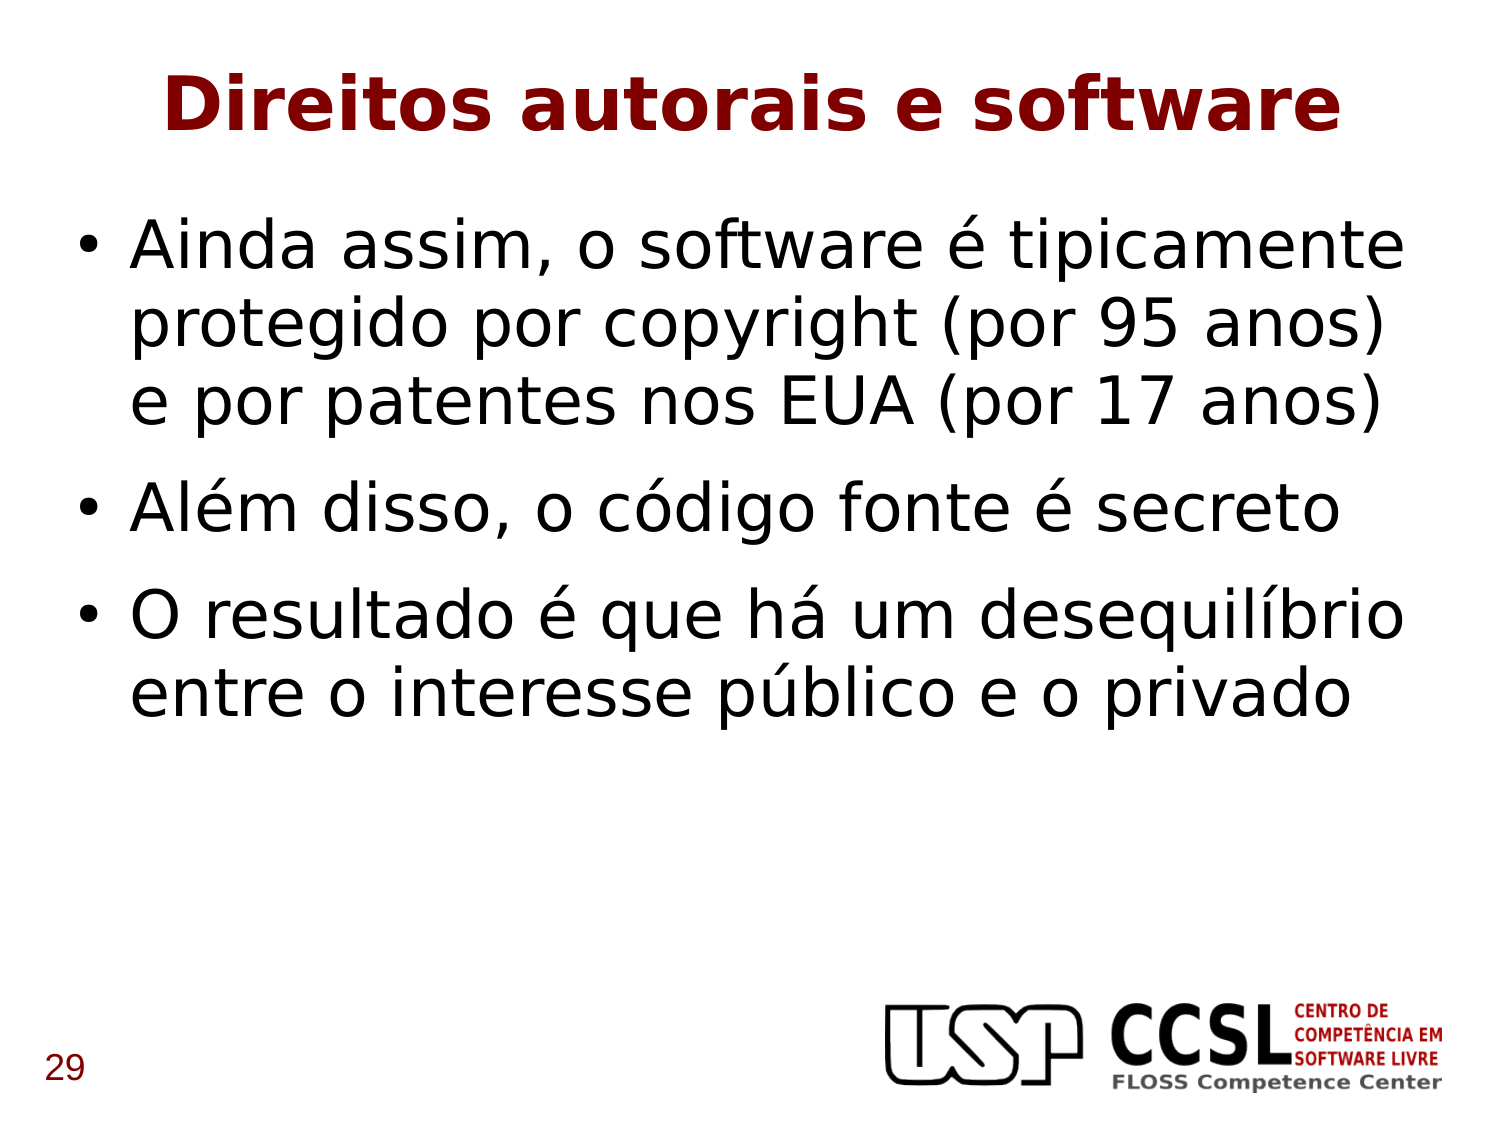

# Direitos autorais e software
Ainda assim, o software é tipicamente protegido por copyright (por 95 anos) e por patentes nos EUA (por 17 anos)
Além disso, o código fonte é secreto
O resultado é que há um desequilíbrio entre o interesse público e o privado